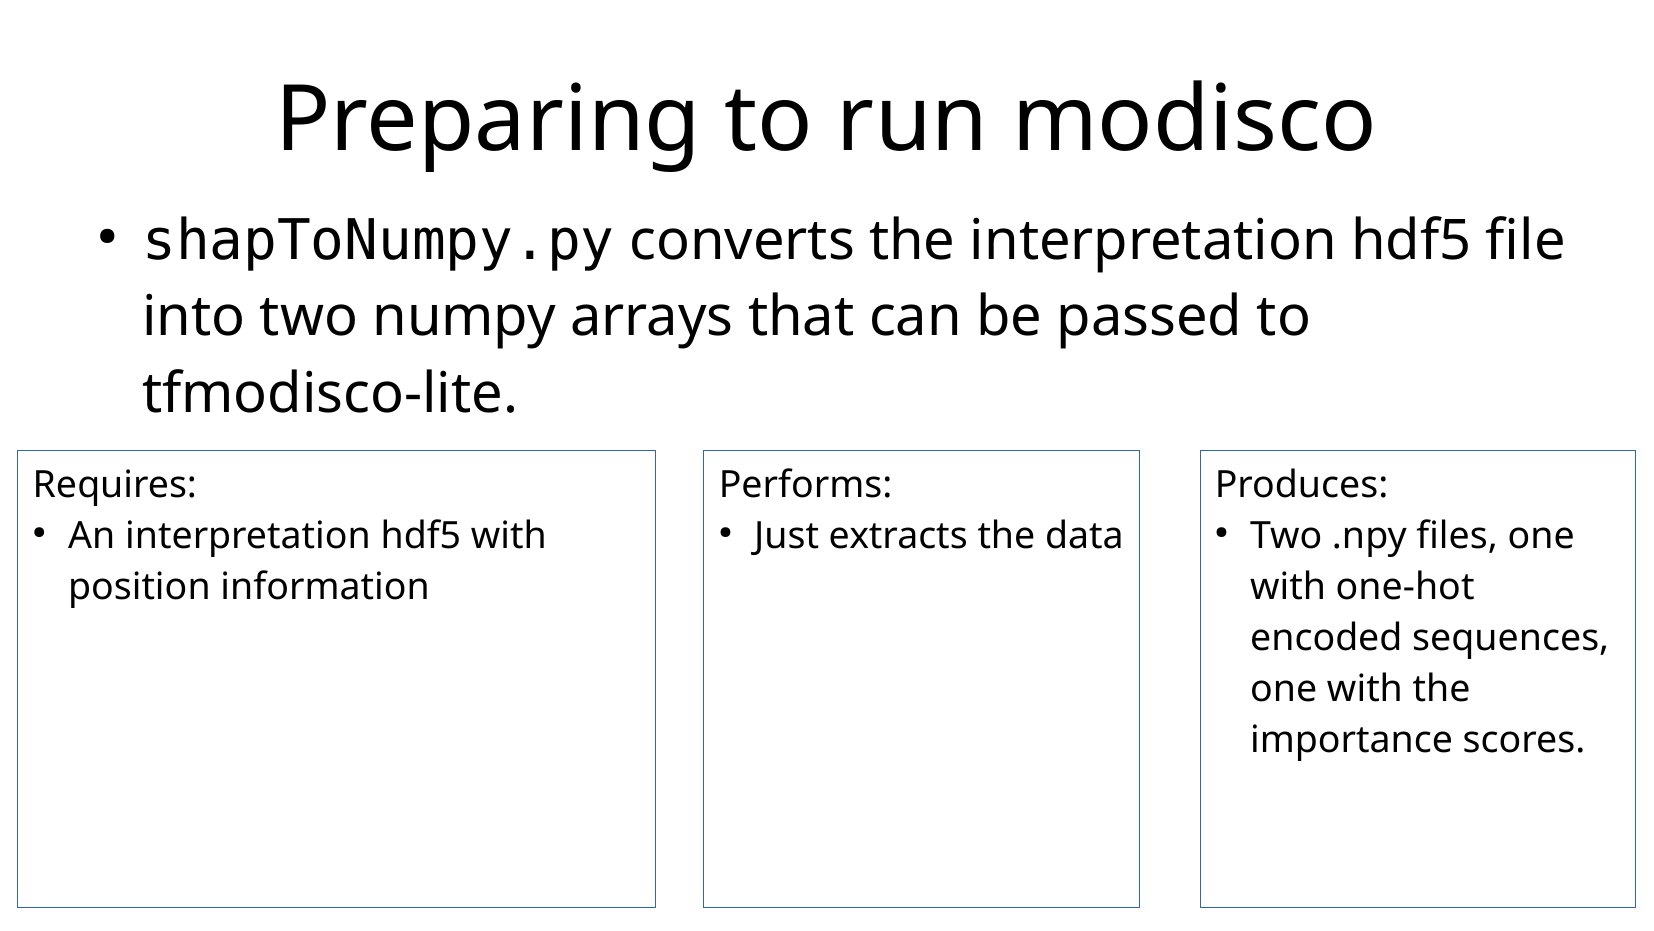

# Preparing to run modisco
shapToNumpy.py converts the interpretation hdf5 file into two numpy arrays that can be passed to tfmodisco-lite.
Requires:
An interpretation hdf5 with position information
Performs:
Just extracts the data
Produces:
Two .npy files, one with one-hot encoded sequences, one with the importance scores.